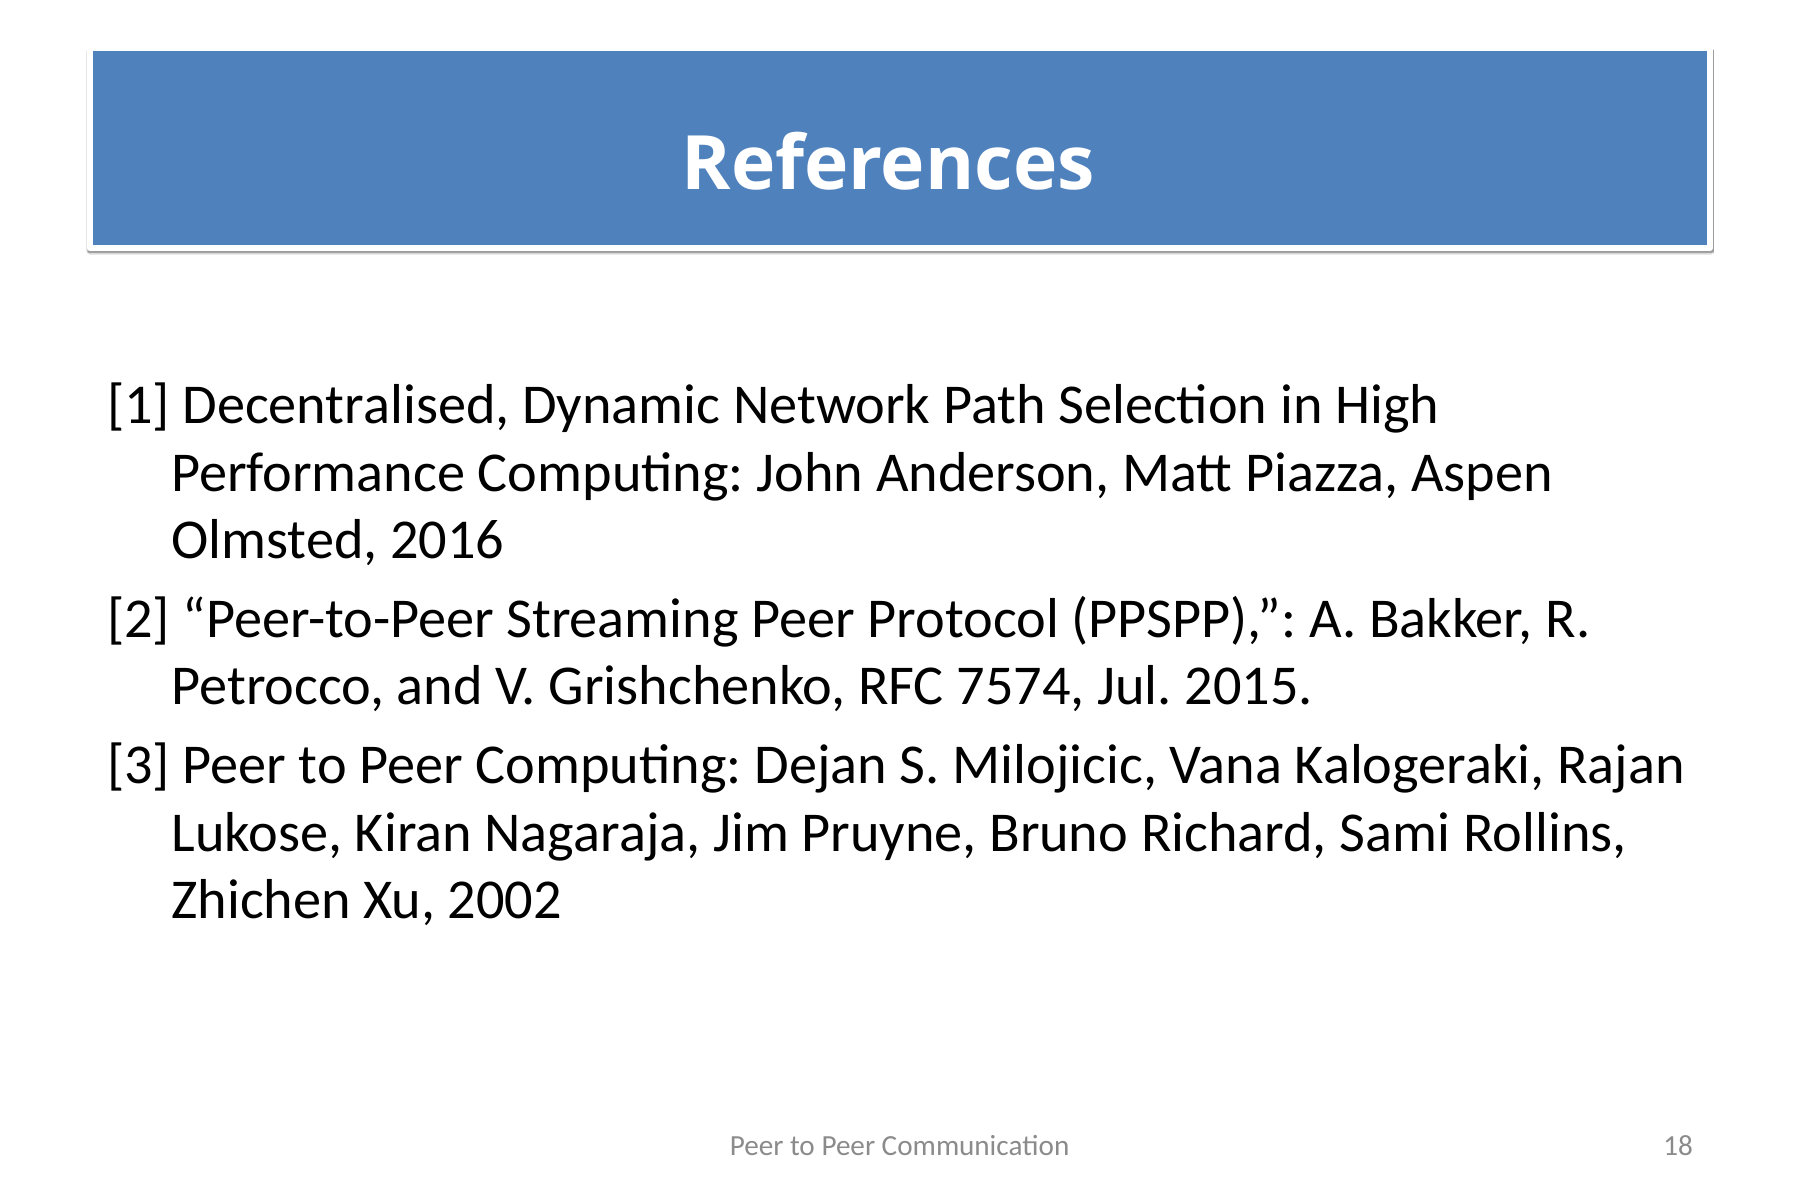

# References
[1] Decentralised, Dynamic Network Path Selection in High Performance Computing: John Anderson, Matt Piazza, Aspen Olmsted, 2016
[2] “Peer-to-Peer Streaming Peer Protocol (PPSPP),”: A. Bakker, R. Petrocco, and V. Grishchenko, RFC 7574, Jul. 2015.
[3] Peer to Peer Computing: Dejan S. Milojicic, Vana Kalogeraki, Rajan Lukose, Kiran Nagaraja, Jim Pruyne, Bruno Richard, Sami Rollins, Zhichen Xu, 2002
Peer to Peer Communication
18